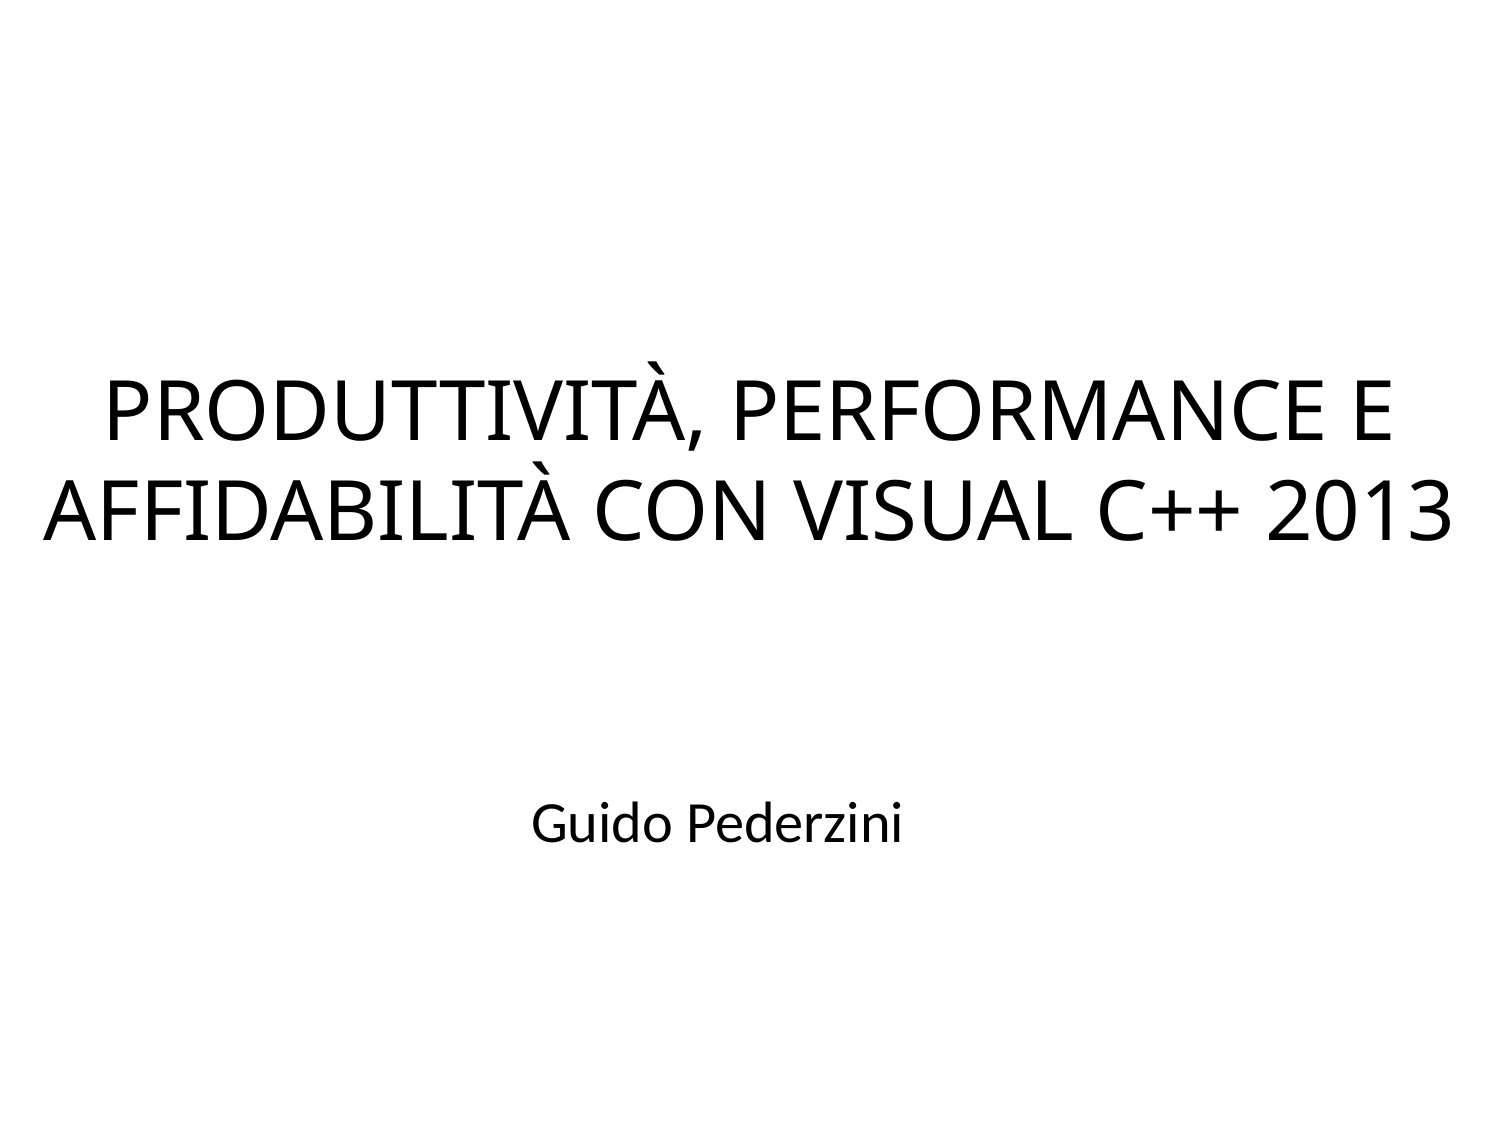

# PRODUTTIVITÀ, PERFORMANCE E AFFIDABILITÀ CON VISUAL C++ 2013
 Guido Pederzini